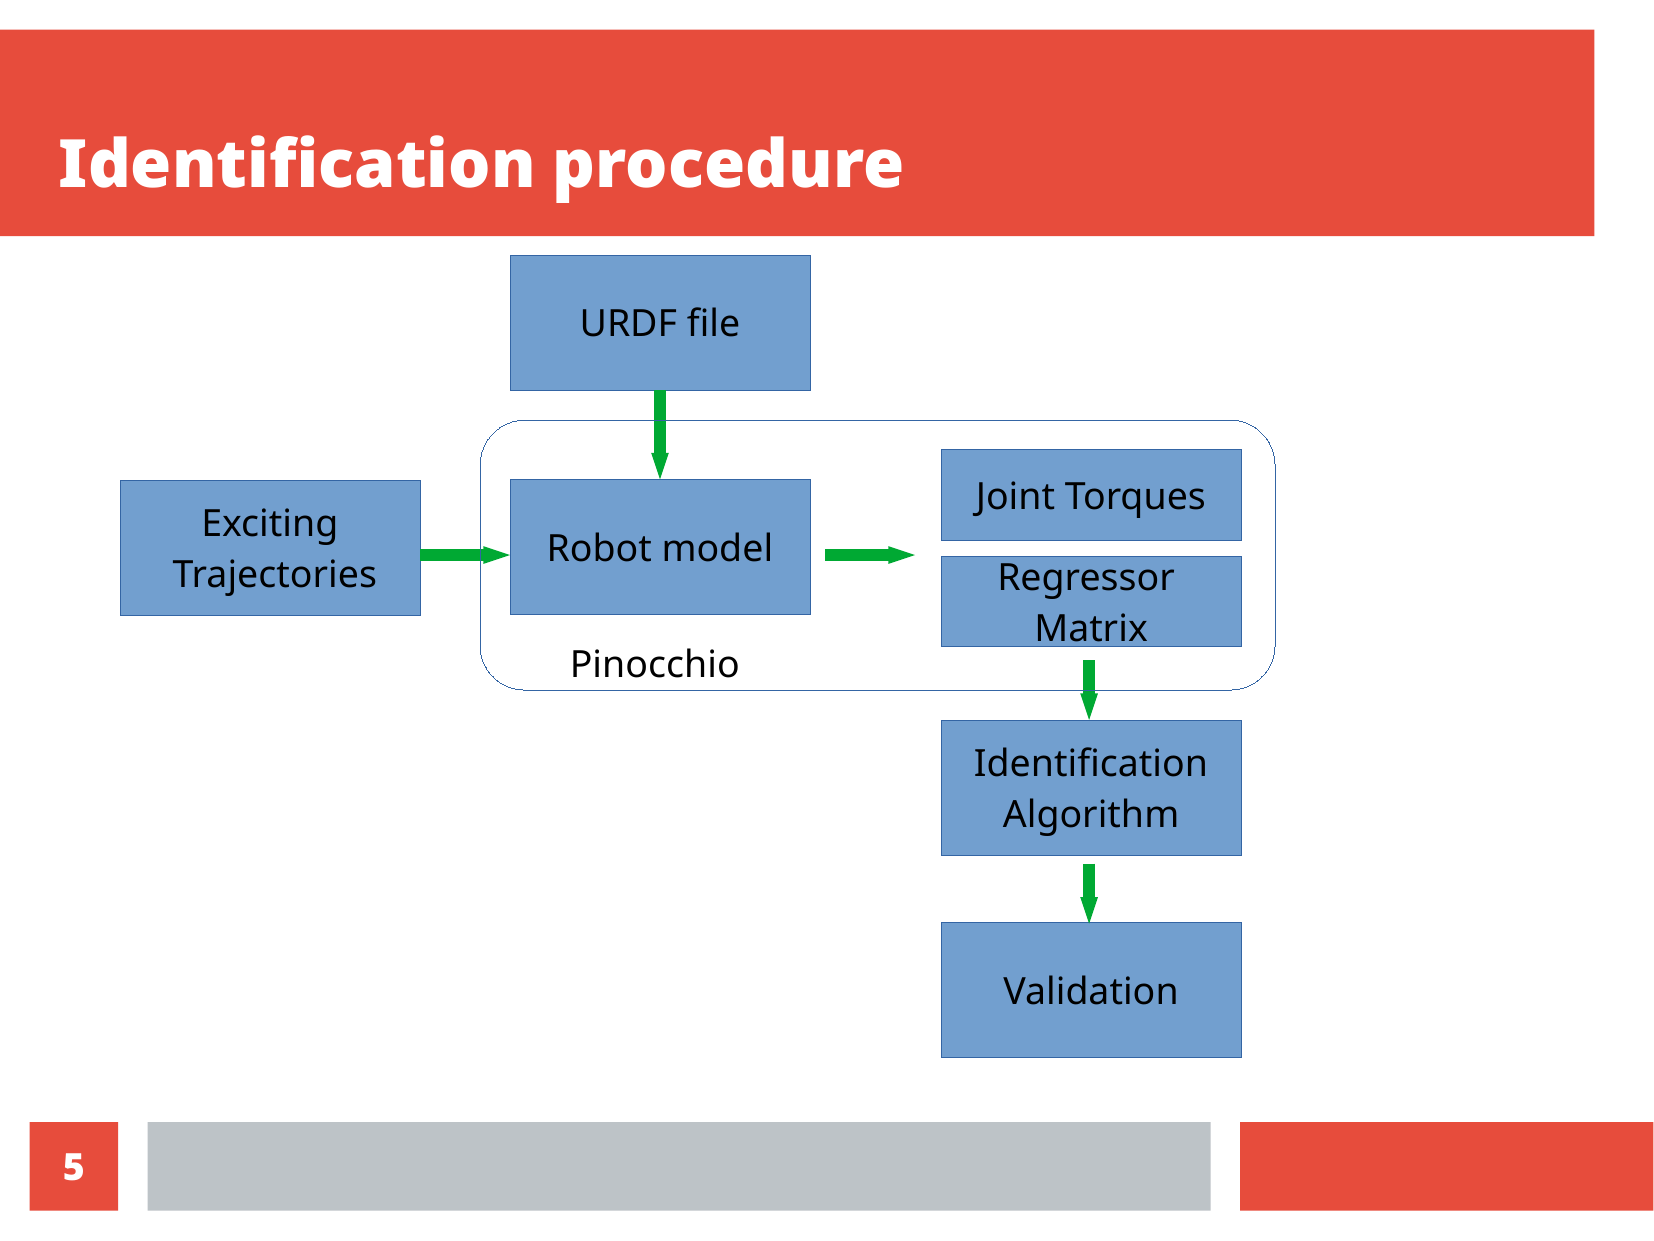

# Identification procedure
URDF file
Joint Torques
Robot model
Exciting
 Trajectories
Regressor
Matrix
Pinocchio
Identification
Algorithm
Validation
5